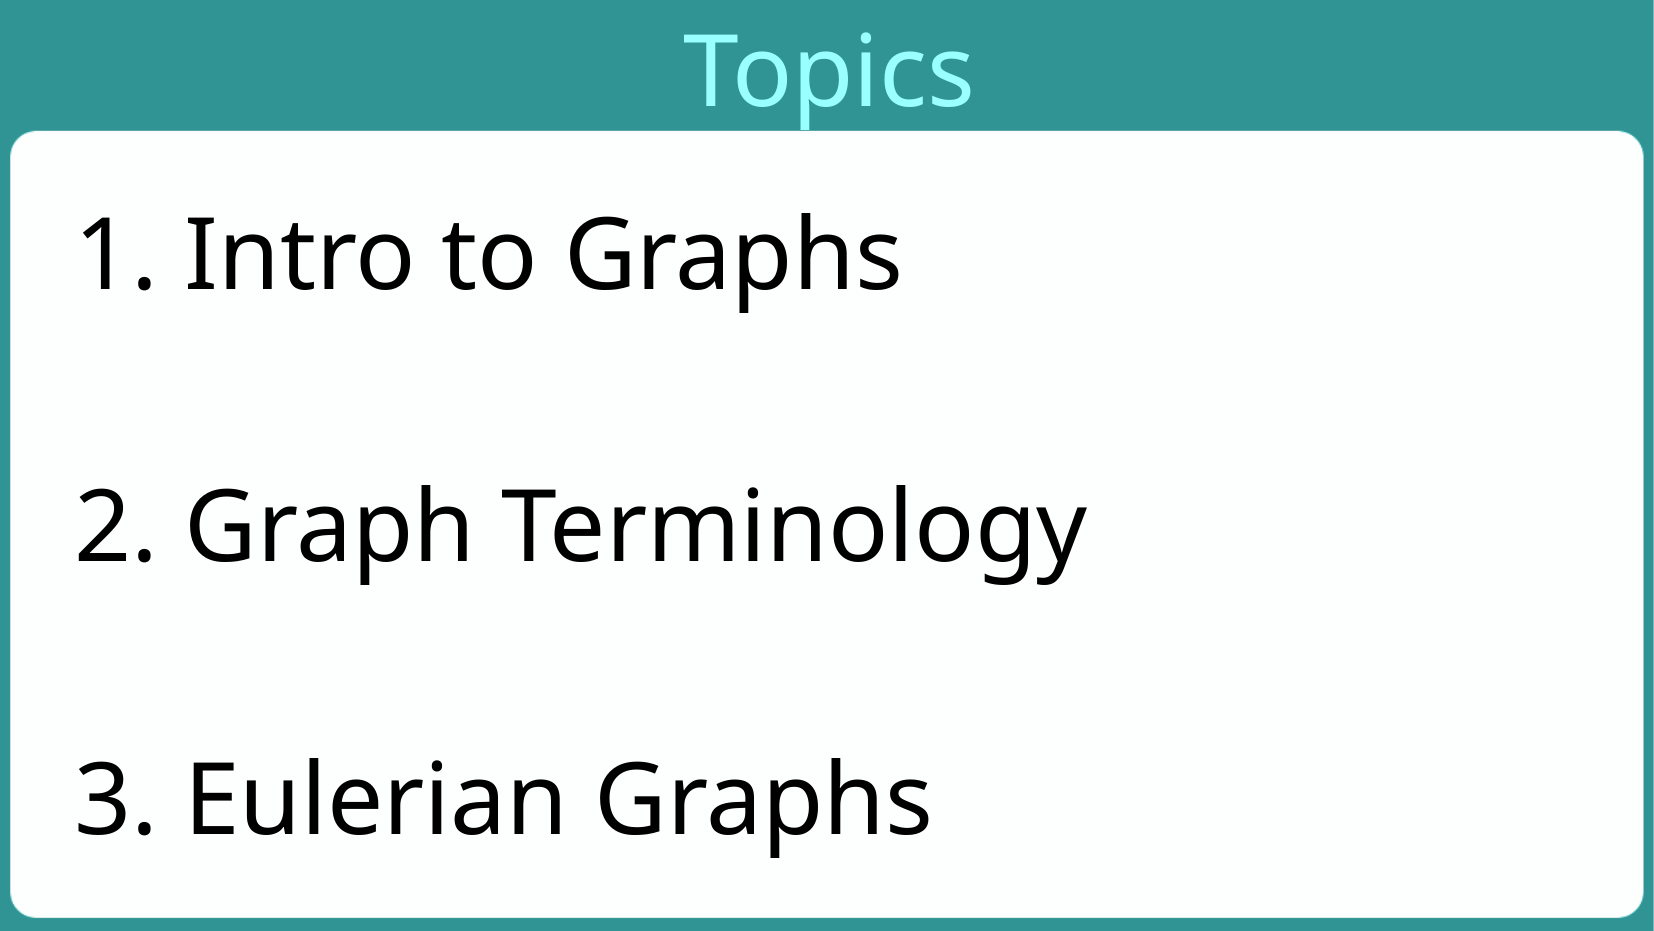

# Topics
1. Intro to Graphs
2. Graph Terminology
3. Eulerian Graphs